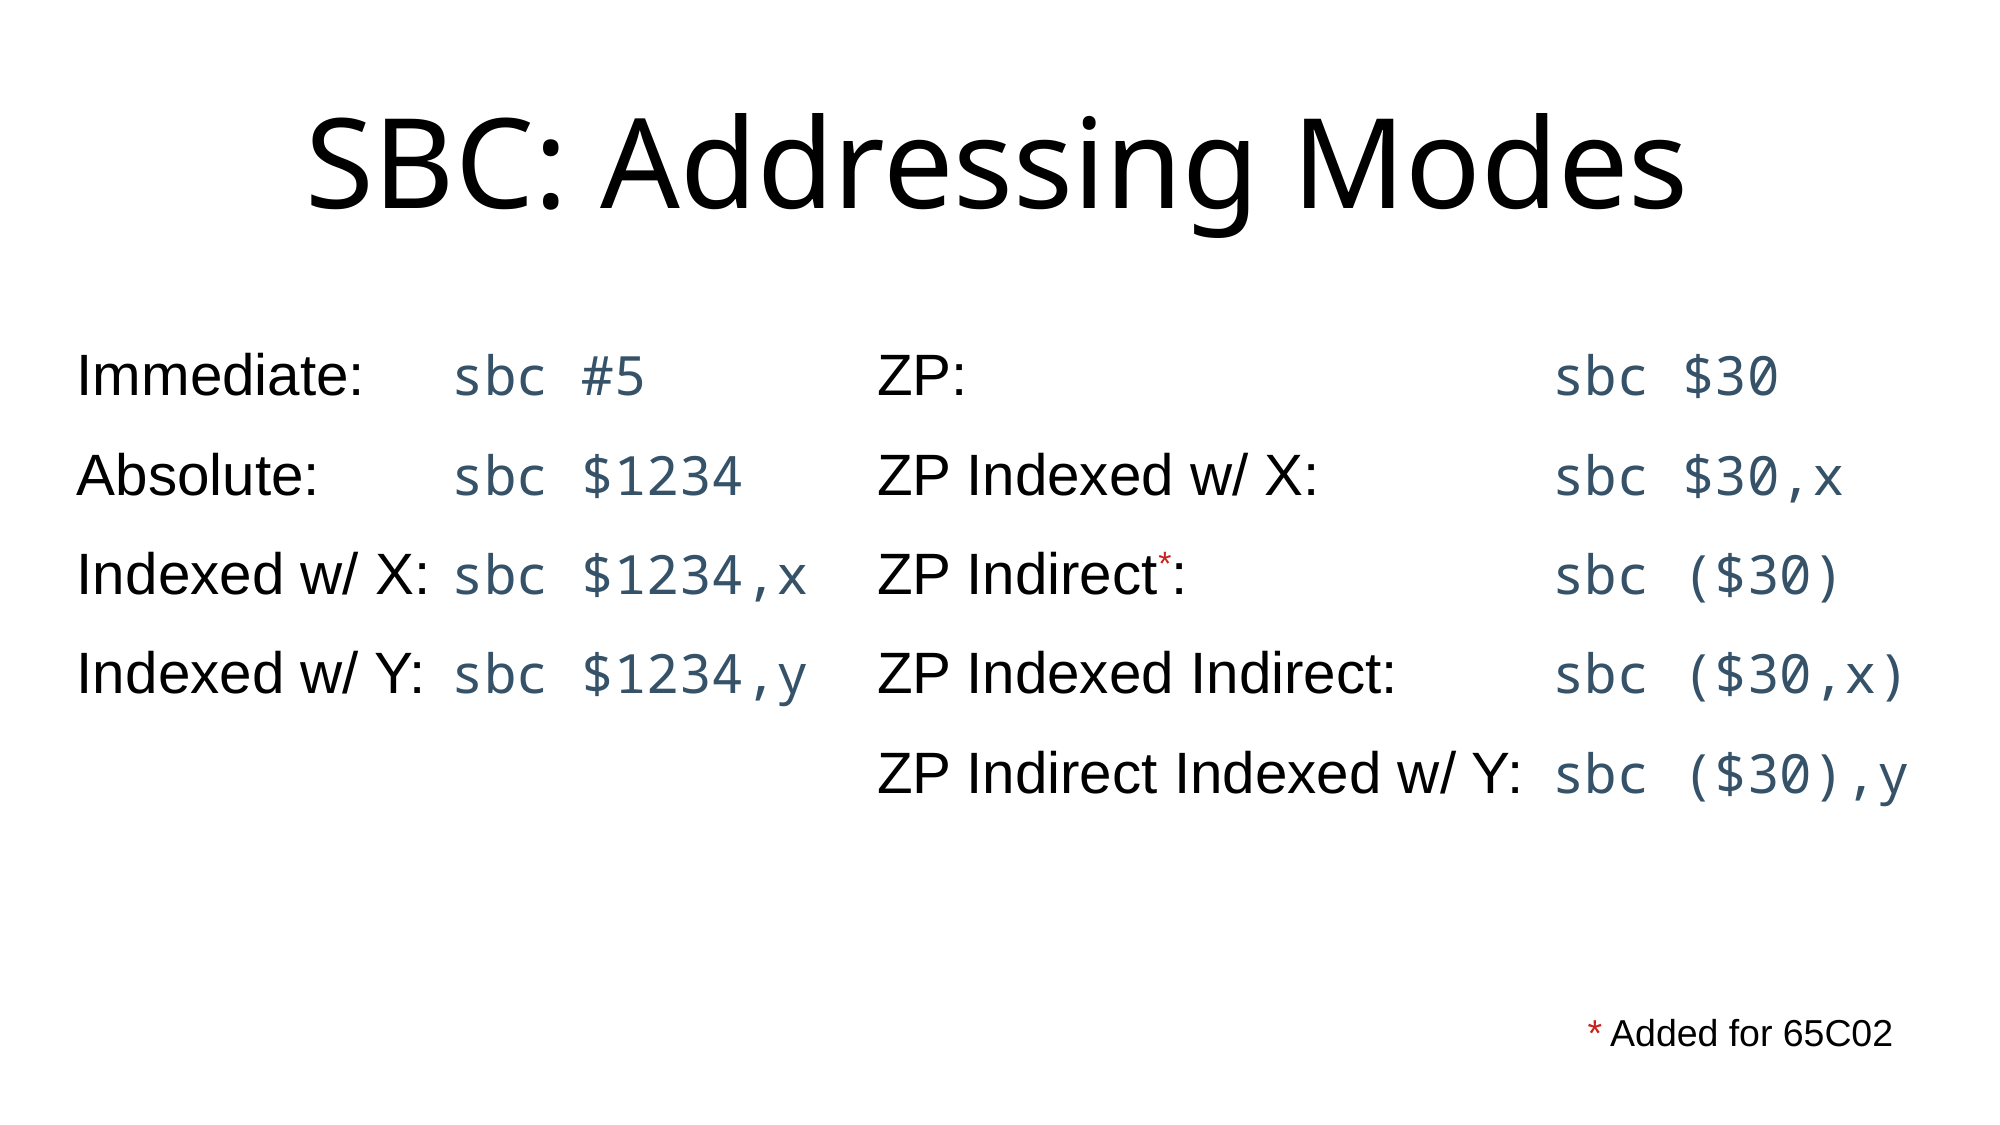

SBC: Addressing Modes
# Immediate: 	sbc #5
Absolute: 		sbc $1234
Indexed w/ X:	sbc $1234,x
Indexed w/ Y:	sbc $1234,y
ZP: 								sbc $30
ZP Indexed w/ X: 			sbc $30,x
ZP Indirect*: 					sbc ($30)
ZP Indexed Indirect: 		sbc ($30,x)
ZP Indirect Indexed w/ Y:	sbc ($30),y
* Added for 65C02